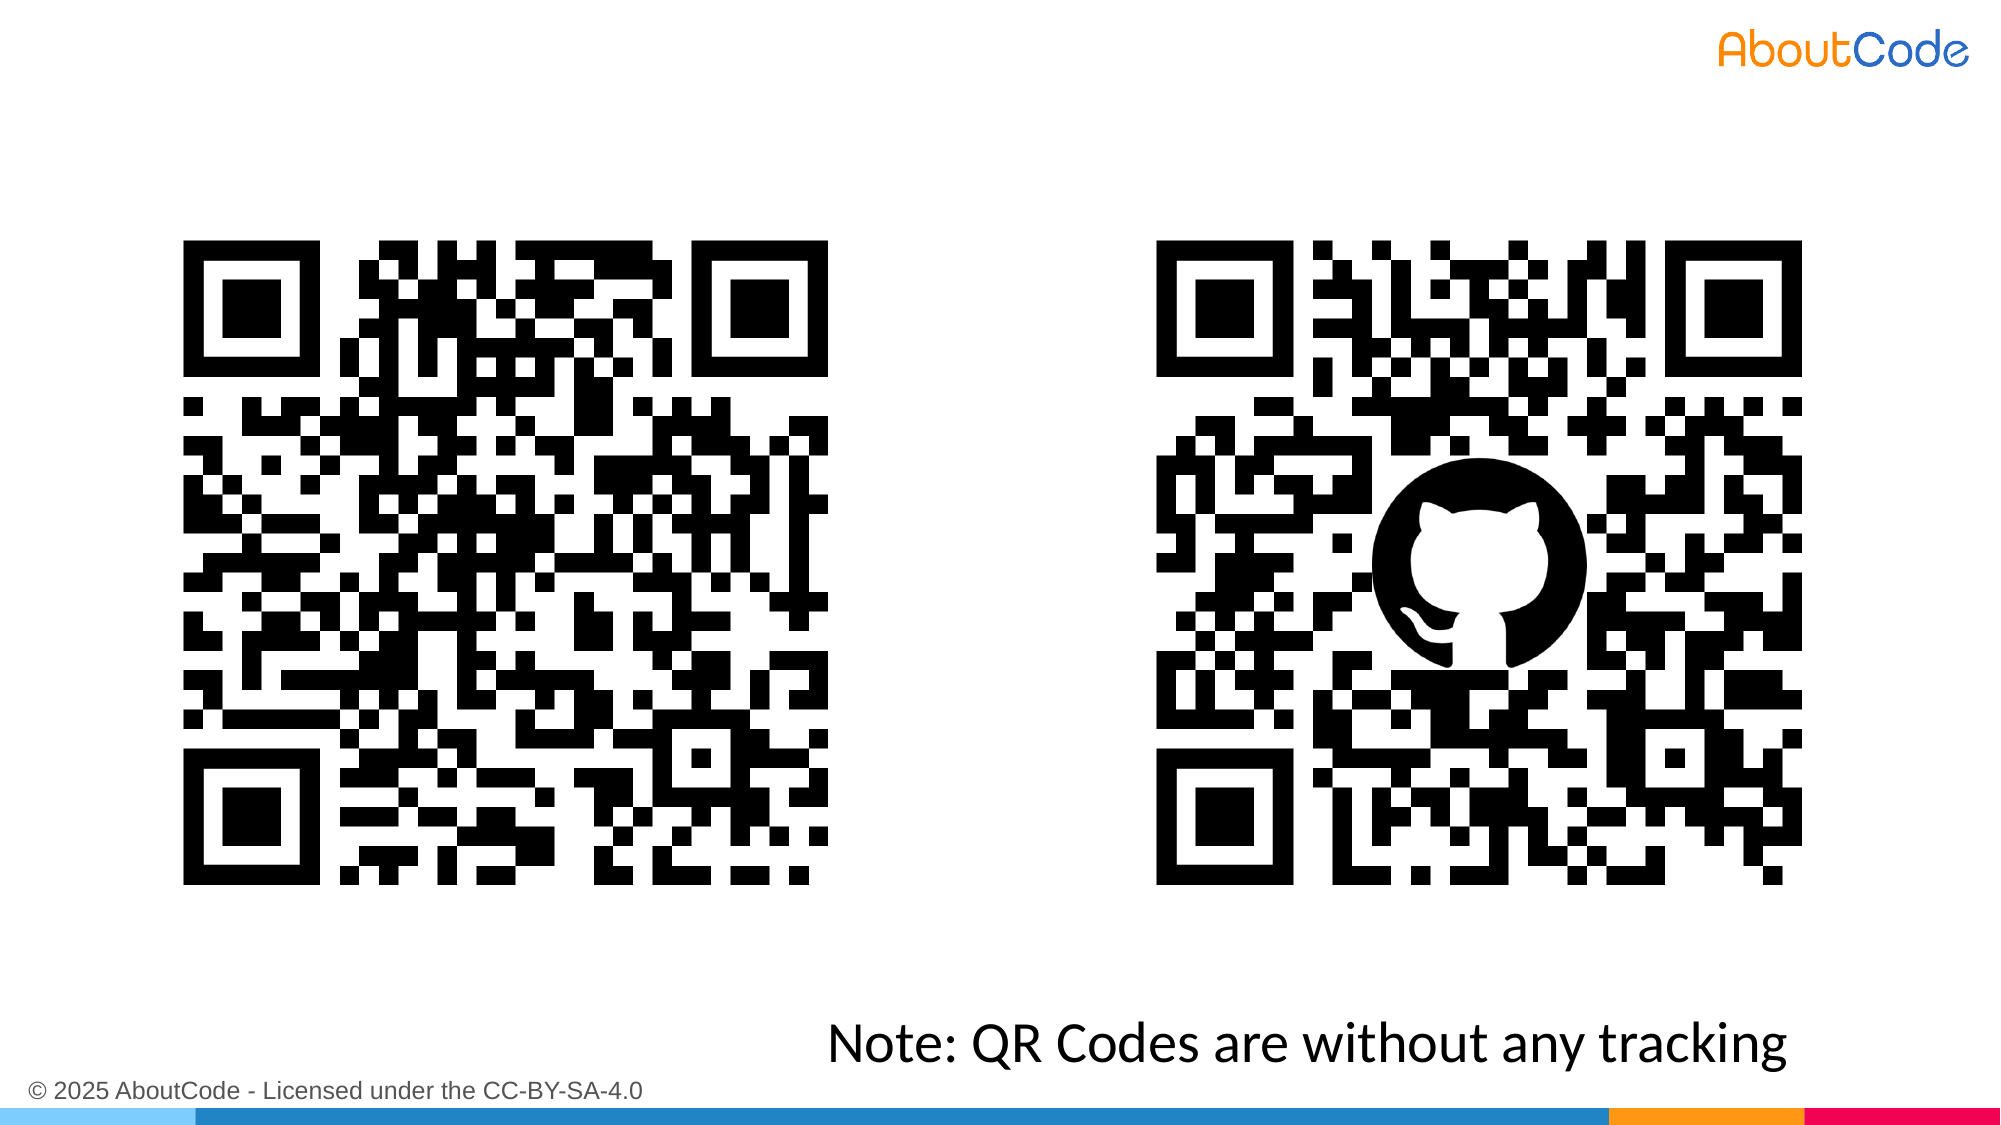

Note: QR Codes are without any tracking